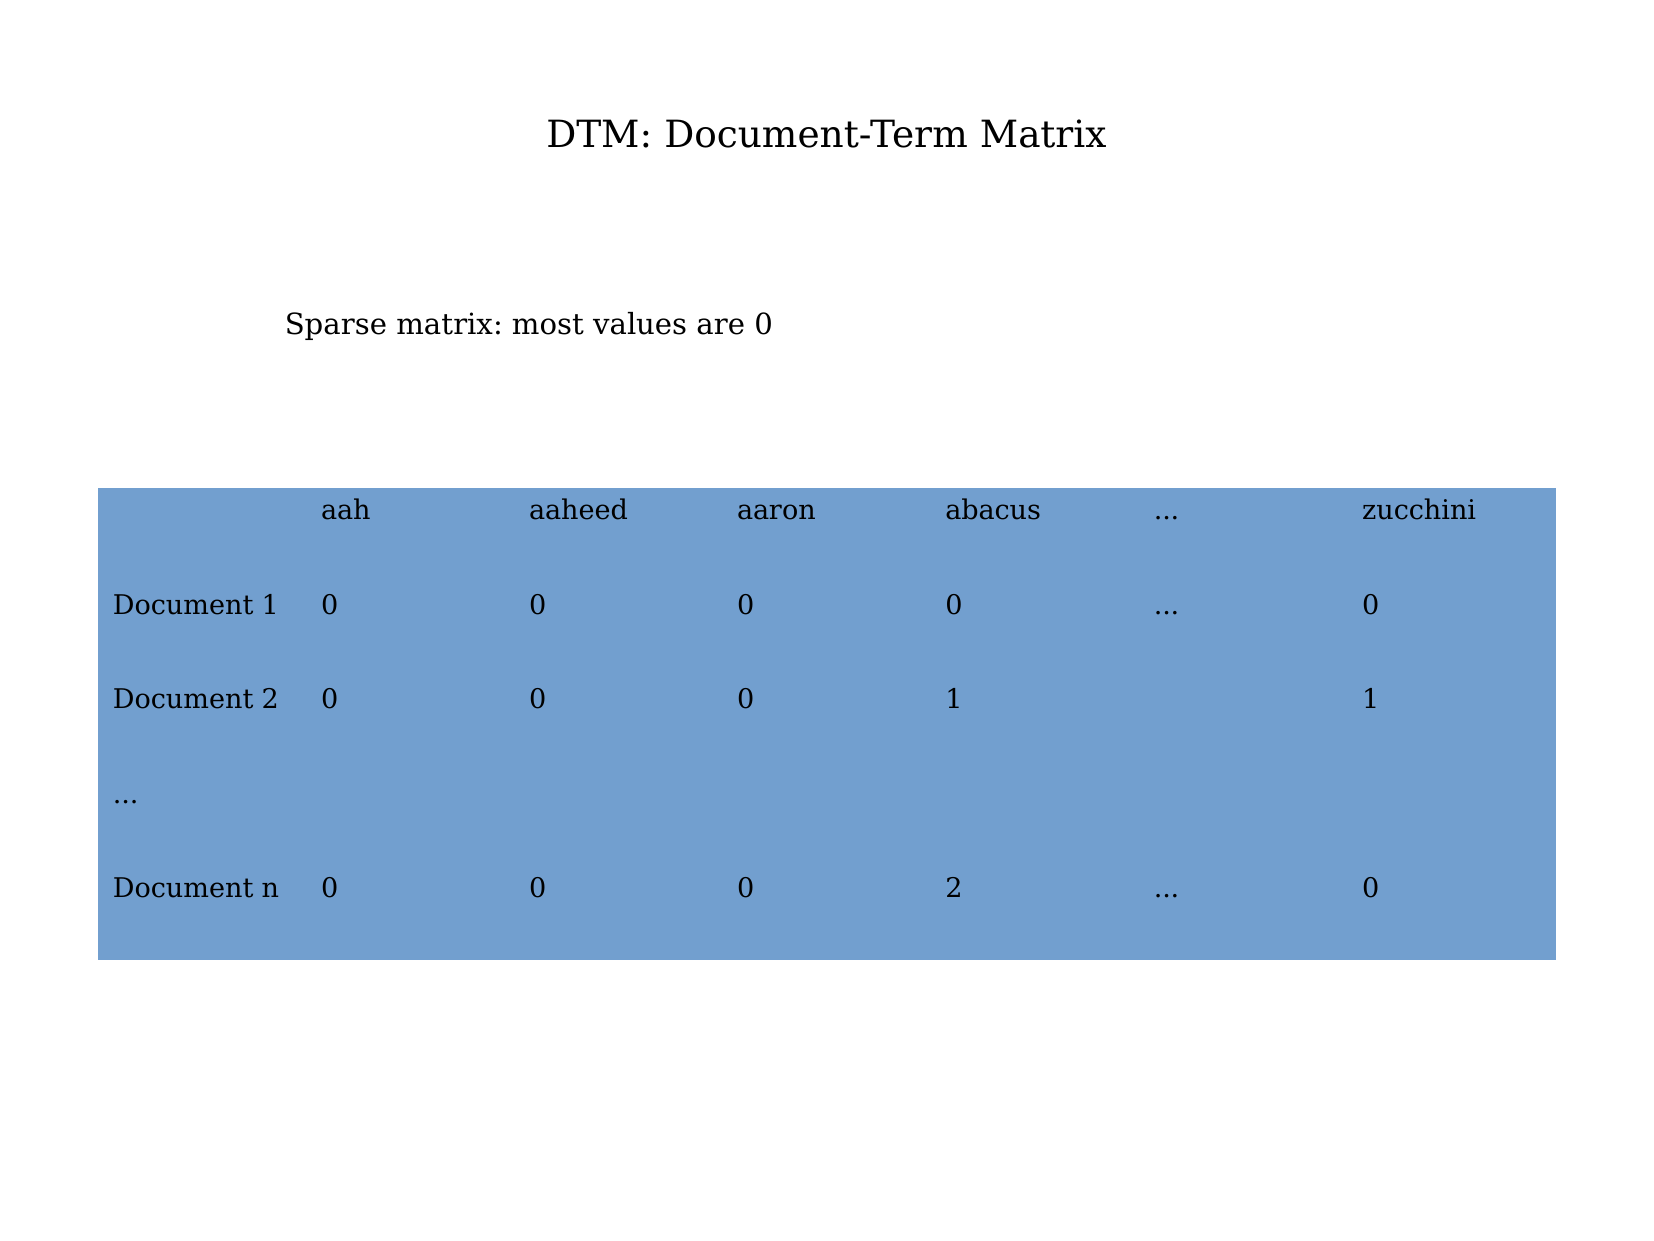

DTM: Document-Term Matrix
Sparse matrix: most values are 0
| | aah | aaheed | aaron | abacus | ... | zucchini |
| --- | --- | --- | --- | --- | --- | --- |
| Document 1 | 0 | 0 | 0 | 0 | ... | 0 |
| Document 2 | 0 | 0 | 0 | 1 | | 1 |
| ... | | | | | | |
| Document n | 0 | 0 | 0 | 2 | ... | 0 |